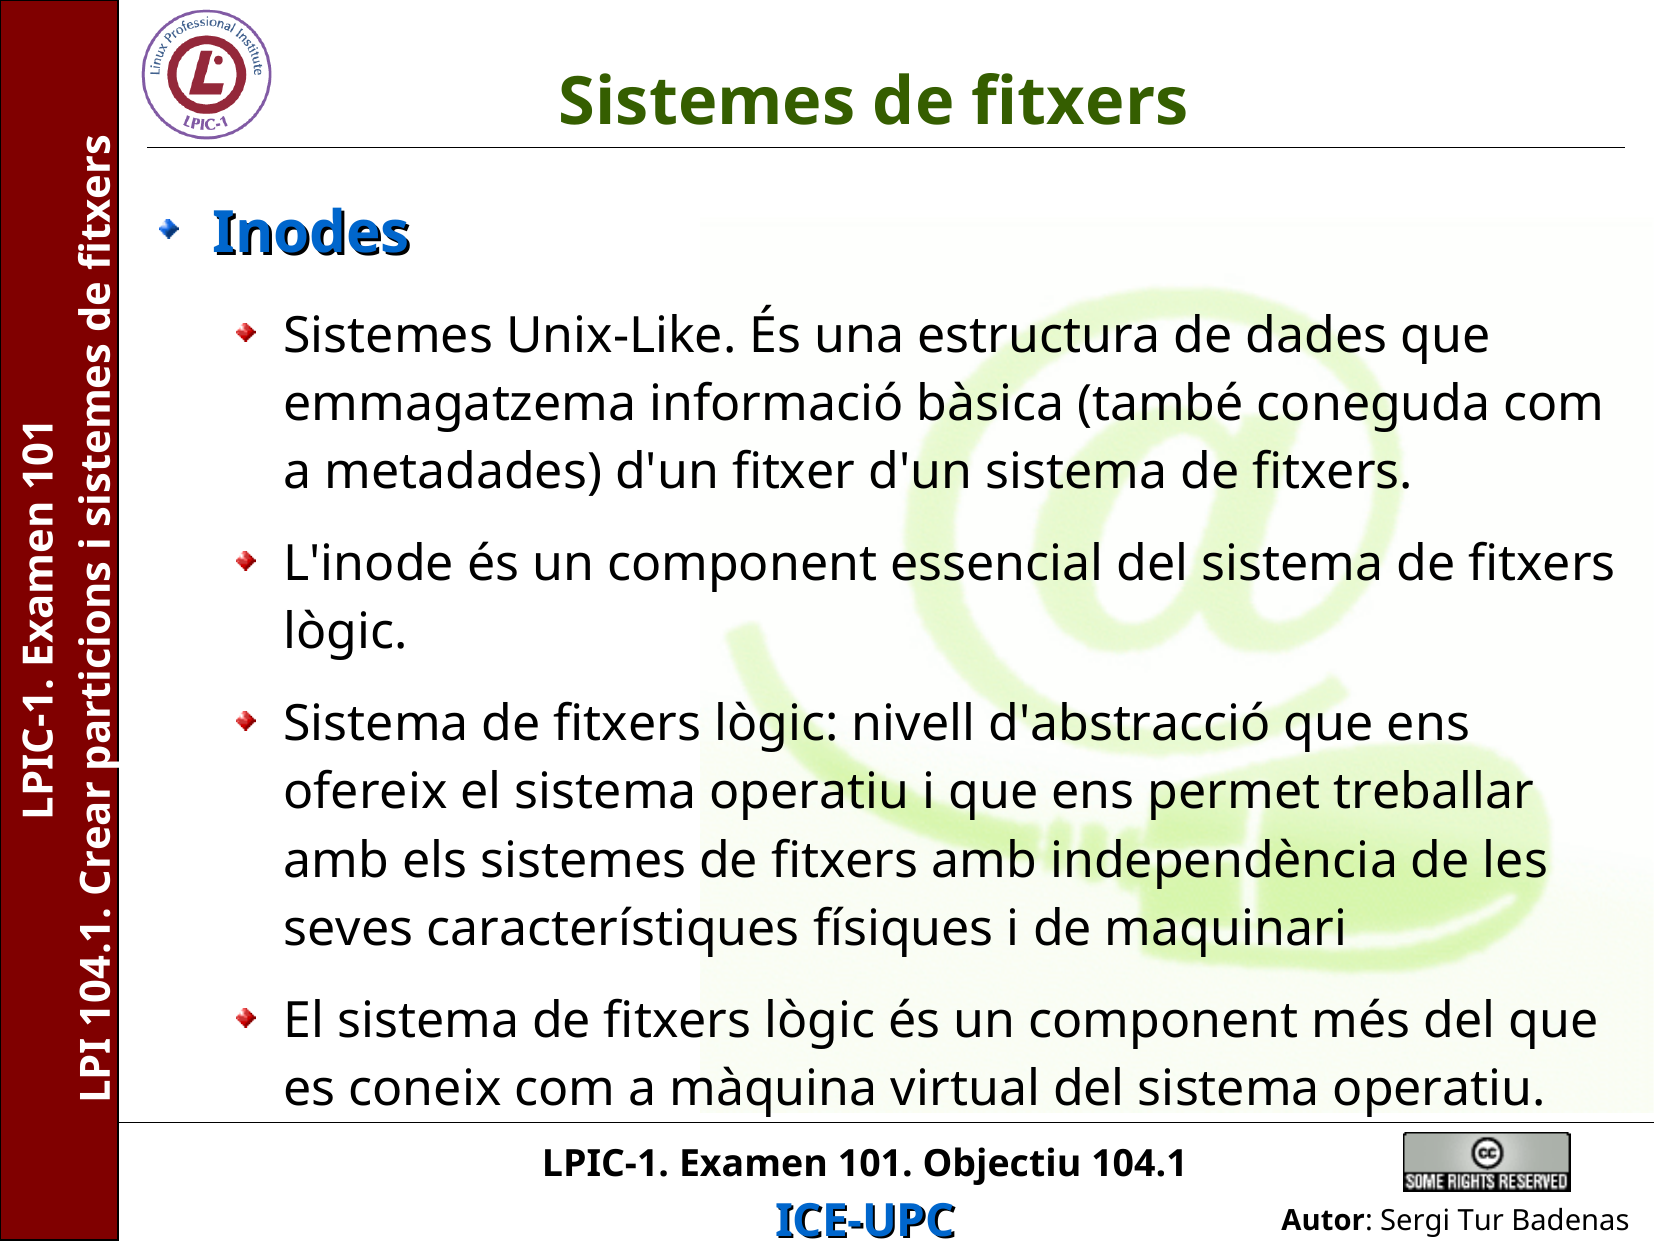

# Sistemes de fitxers
Inodes
Sistemes Unix-Like. És una estructura de dades que emmagatzema informació bàsica (també coneguda com a metadades) d'un fitxer d'un sistema de fitxers.
L'inode és un component essencial del sistema de fitxers lògic.
Sistema de fitxers lògic: nivell d'abstracció que ens ofereix el sistema operatiu i que ens permet treballar amb els sistemes de fitxers amb independència de les seves característiques físiques i de maquinari
El sistema de fitxers lògic és un component més del que es coneix com a màquina virtual del sistema operatiu.